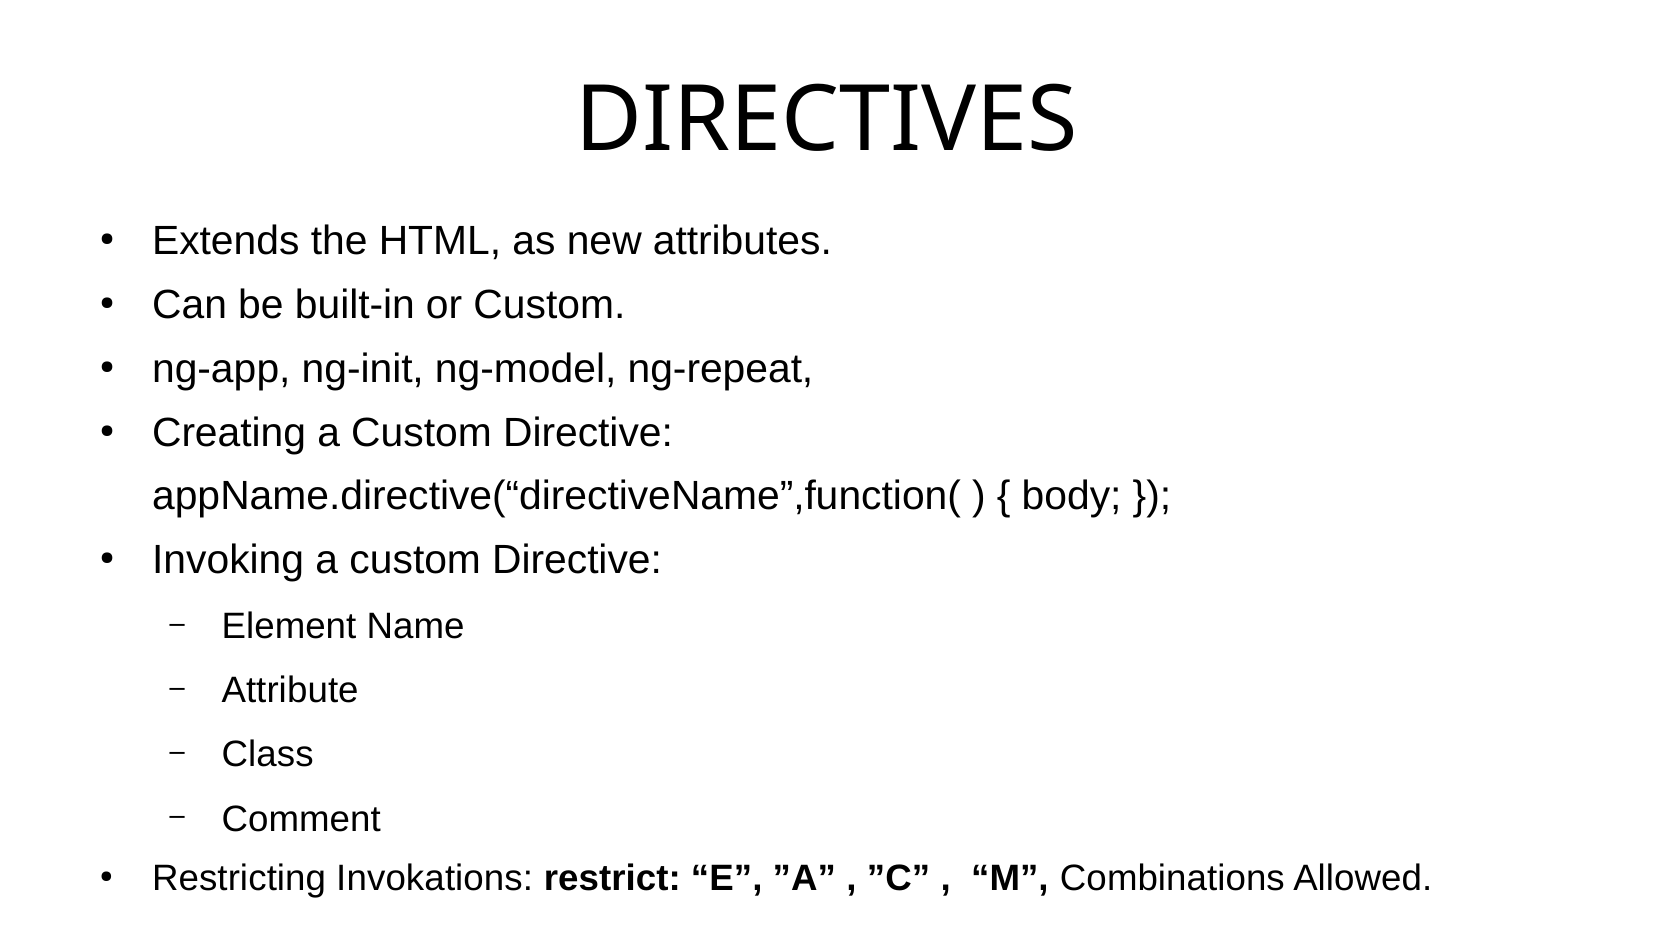

# DIRECTIVES
Extends the HTML, as new attributes.
Can be built-in or Custom.
ng-app, ng-init, ng-model, ng-repeat,
Creating a Custom Directive:
appName.directive(“directiveName”,function( ) { body; });
Invoking a custom Directive:
Element Name
Attribute
Class
Comment
Restricting Invokations: restrict: “E”, ”A” , ”C” , “M”, Combinations Allowed.